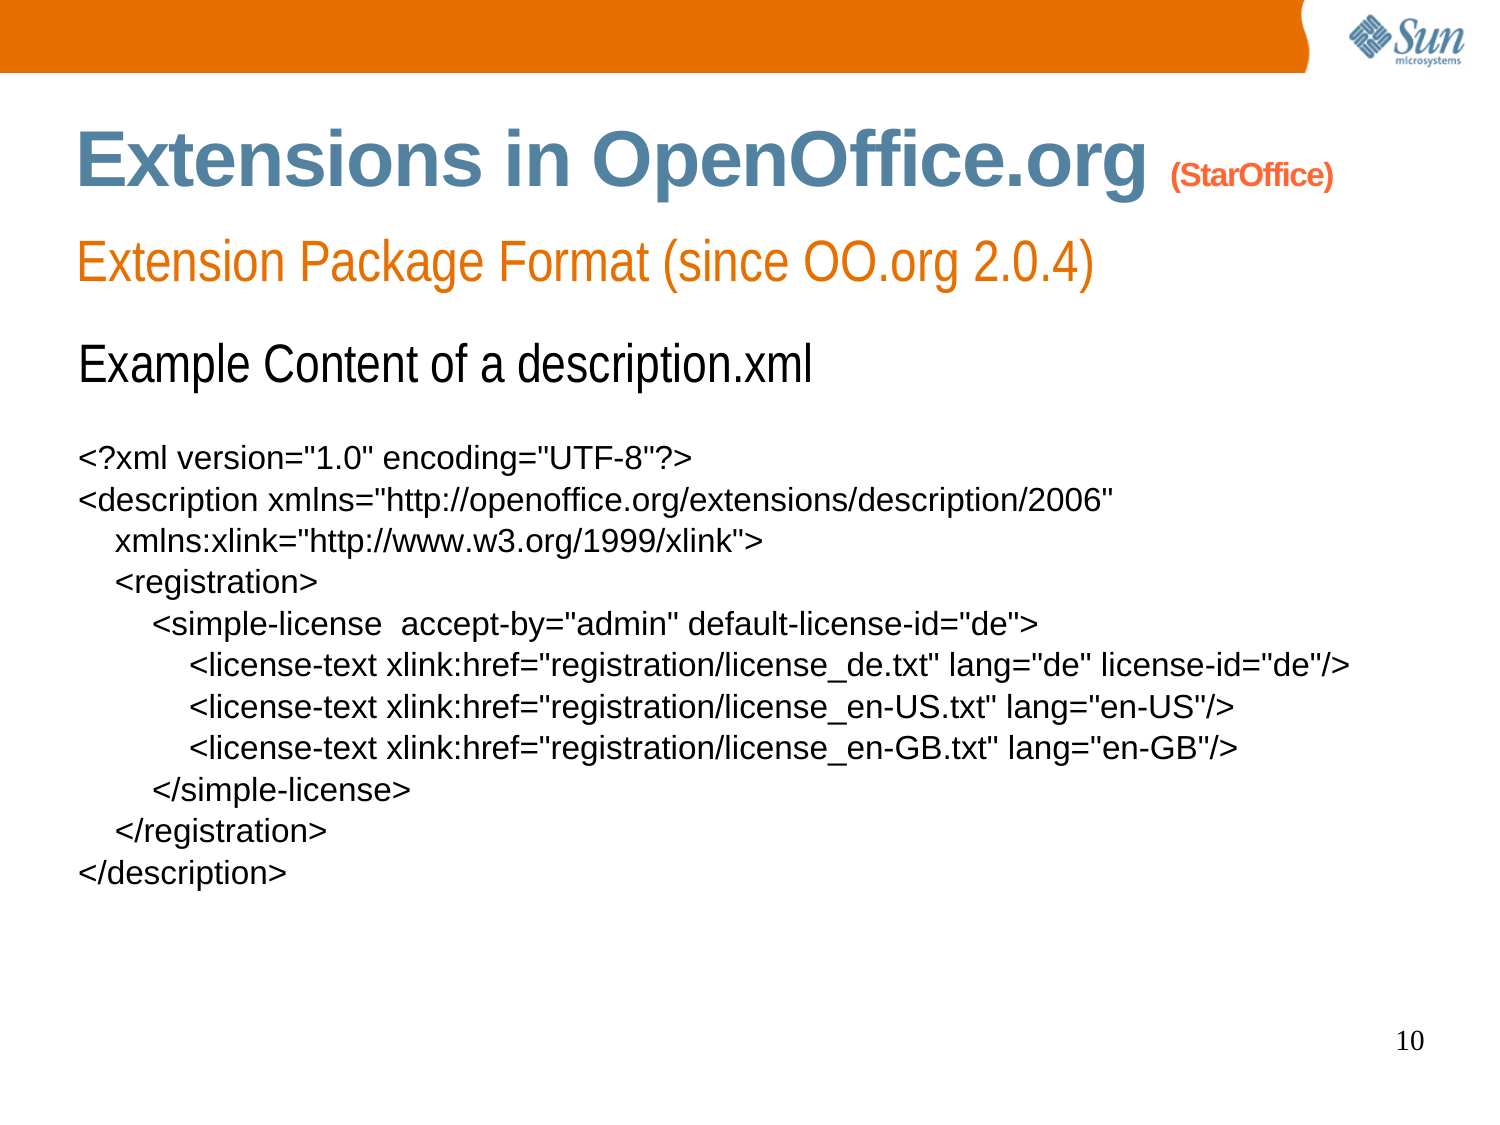

# Extensions in OpenOffice.org (StarOffice)
Extension Package Format (since OO.org 2.0.4)
Example Content of a description.xml
<?xml version="1.0" encoding="UTF-8"?>
<description xmlns="http://openoffice.org/extensions/description/2006"
 xmlns:xlink="http://www.w3.org/1999/xlink">
 <registration>
 <simple-license accept-by="admin" default-license-id="de">
 <license-text xlink:href="registration/license_de.txt" lang="de" license-id="de"/>
 <license-text xlink:href="registration/license_en-US.txt" lang="en-US"/>
 <license-text xlink:href="registration/license_en-GB.txt" lang="en-GB"/>
 </simple-license>
 </registration>
</description>
10